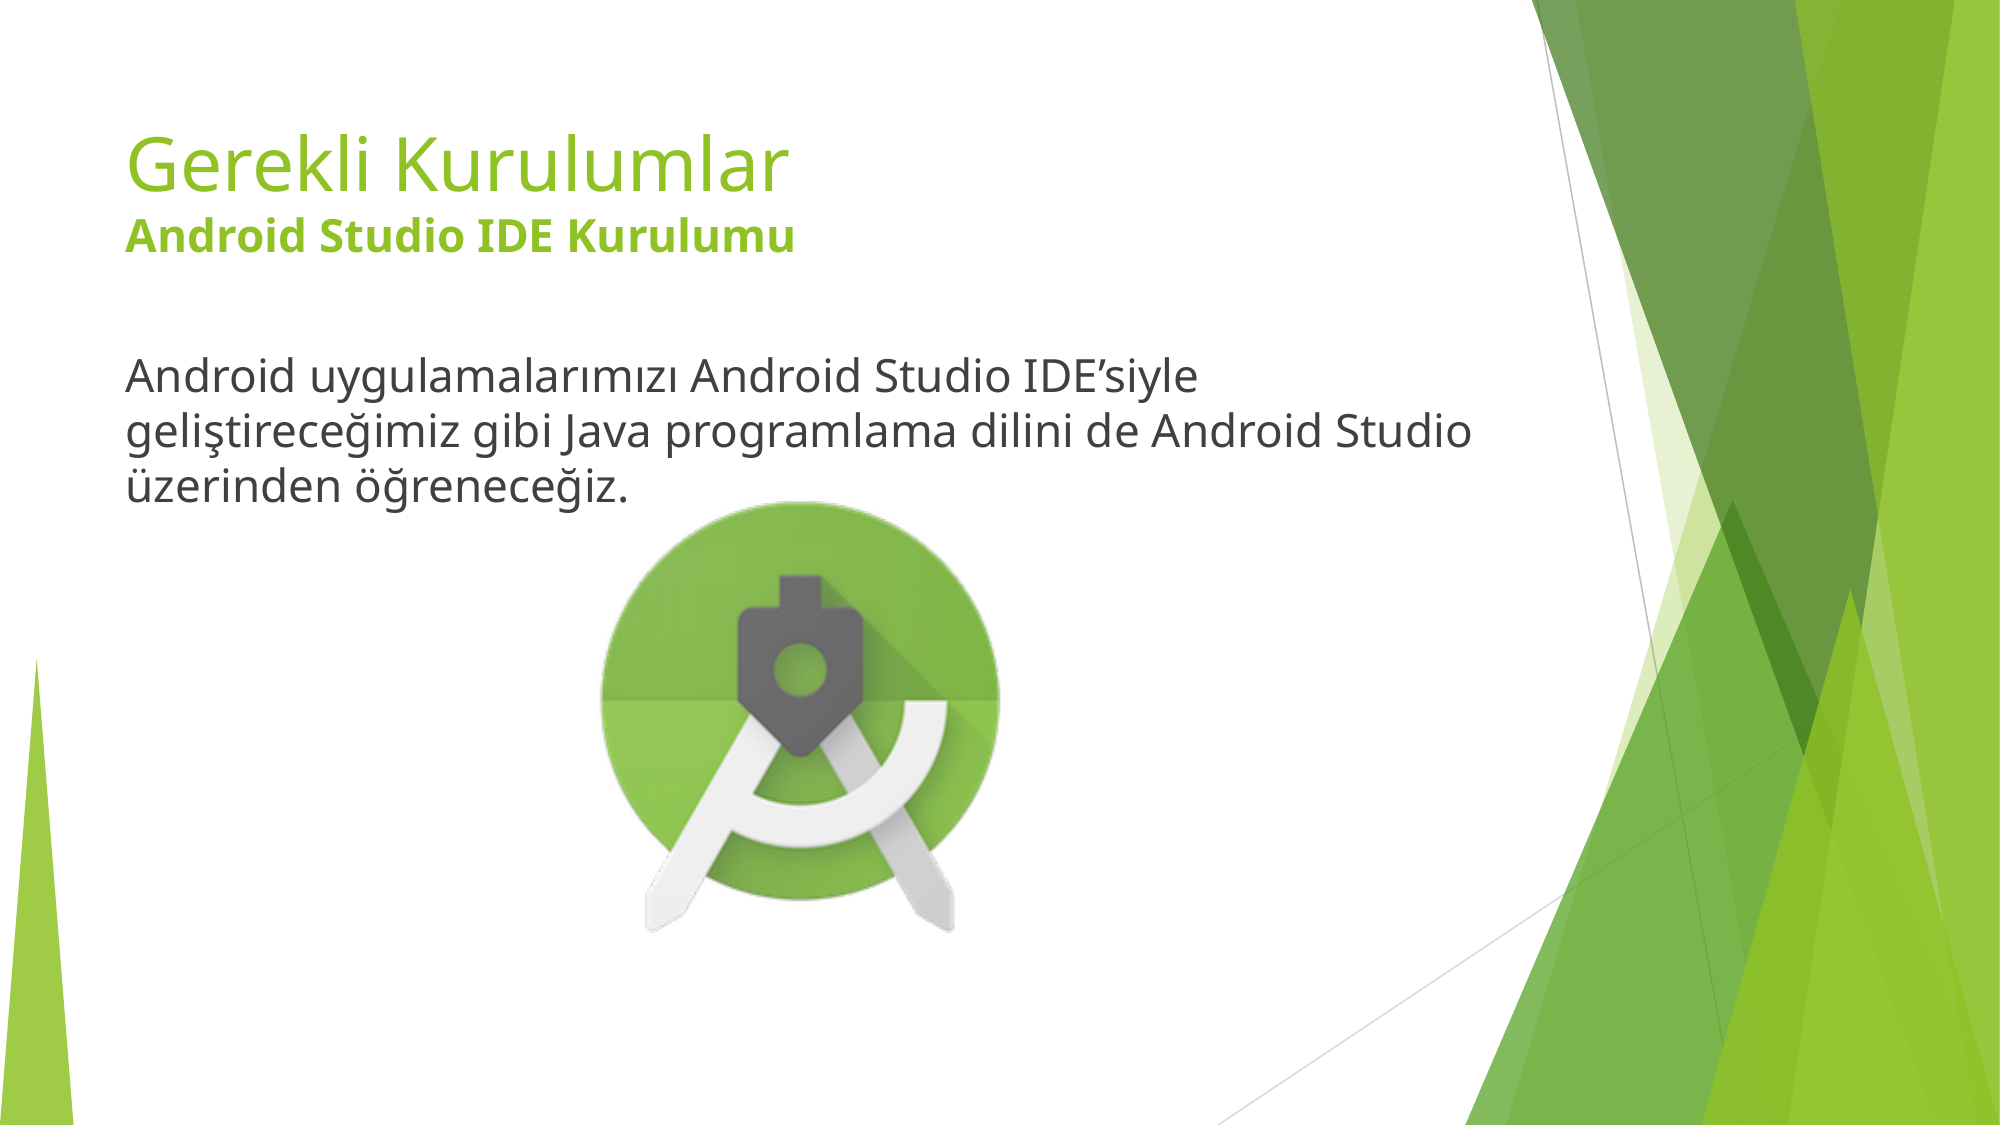

# Gerekli Kurulumlar Android Studio IDE Kurulumu
Android uygulamalarımızı Android Studio IDE’siyle geliştireceğimiz gibi Java programlama dilini de Android Studio üzerinden öğreneceğiz.